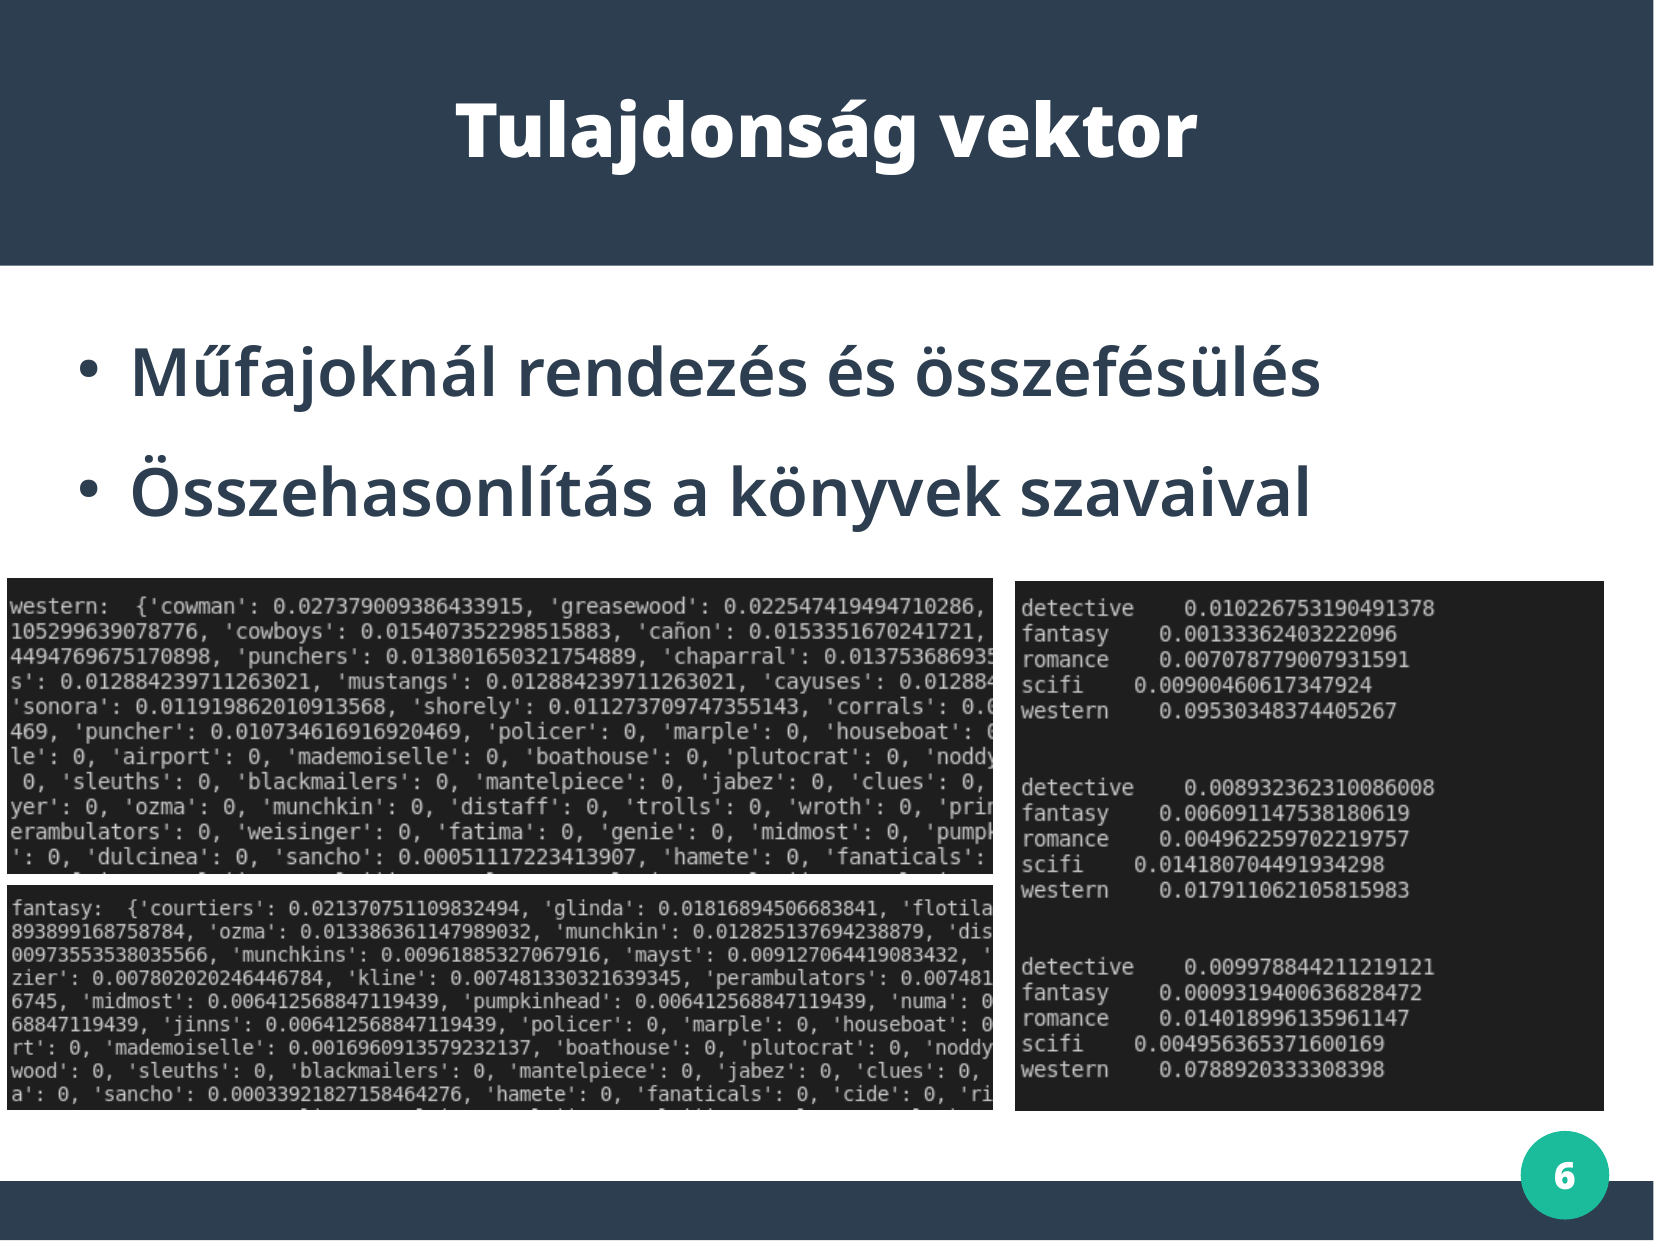

# Tulajdonság vektor
Műfajoknál rendezés és összefésülés
Összehasonlítás a könyvek szavaival
6